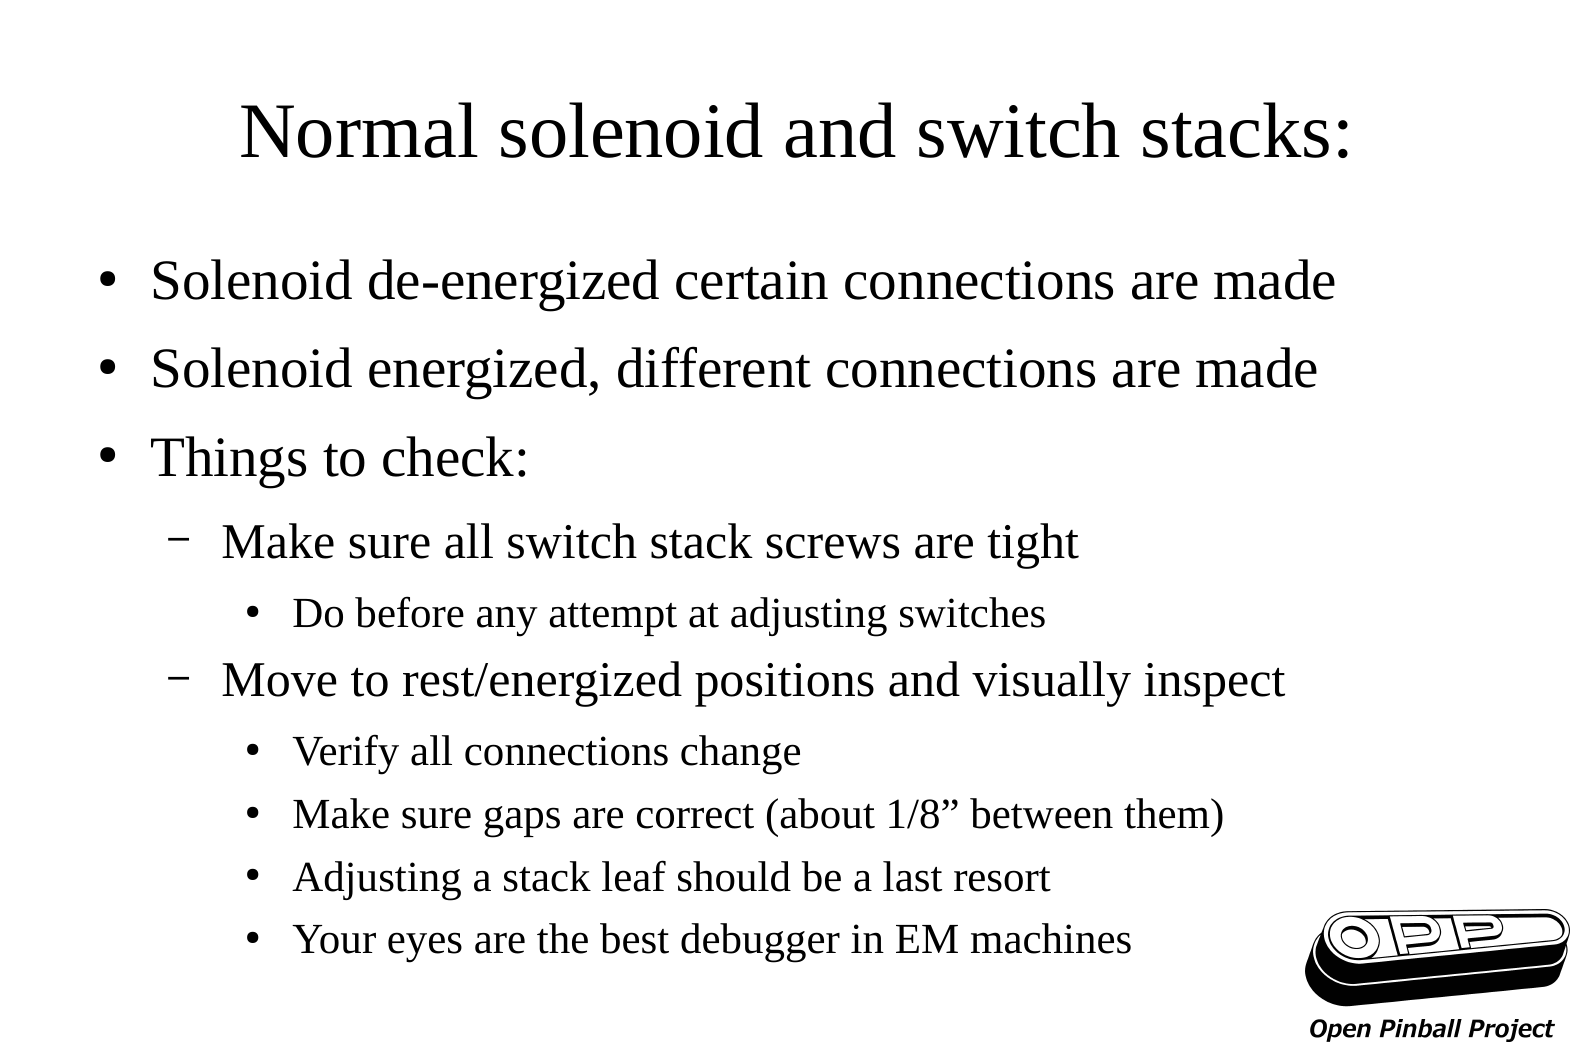

# Normal solenoid and switch stacks:
Solenoid de-energized certain connections are made
Solenoid energized, different connections are made
Things to check:
Make sure all switch stack screws are tight
Do before any attempt at adjusting switches
Move to rest/energized positions and visually inspect
Verify all connections change
Make sure gaps are correct (about 1/8” between them)
Adjusting a stack leaf should be a last resort
Your eyes are the best debugger in EM machines